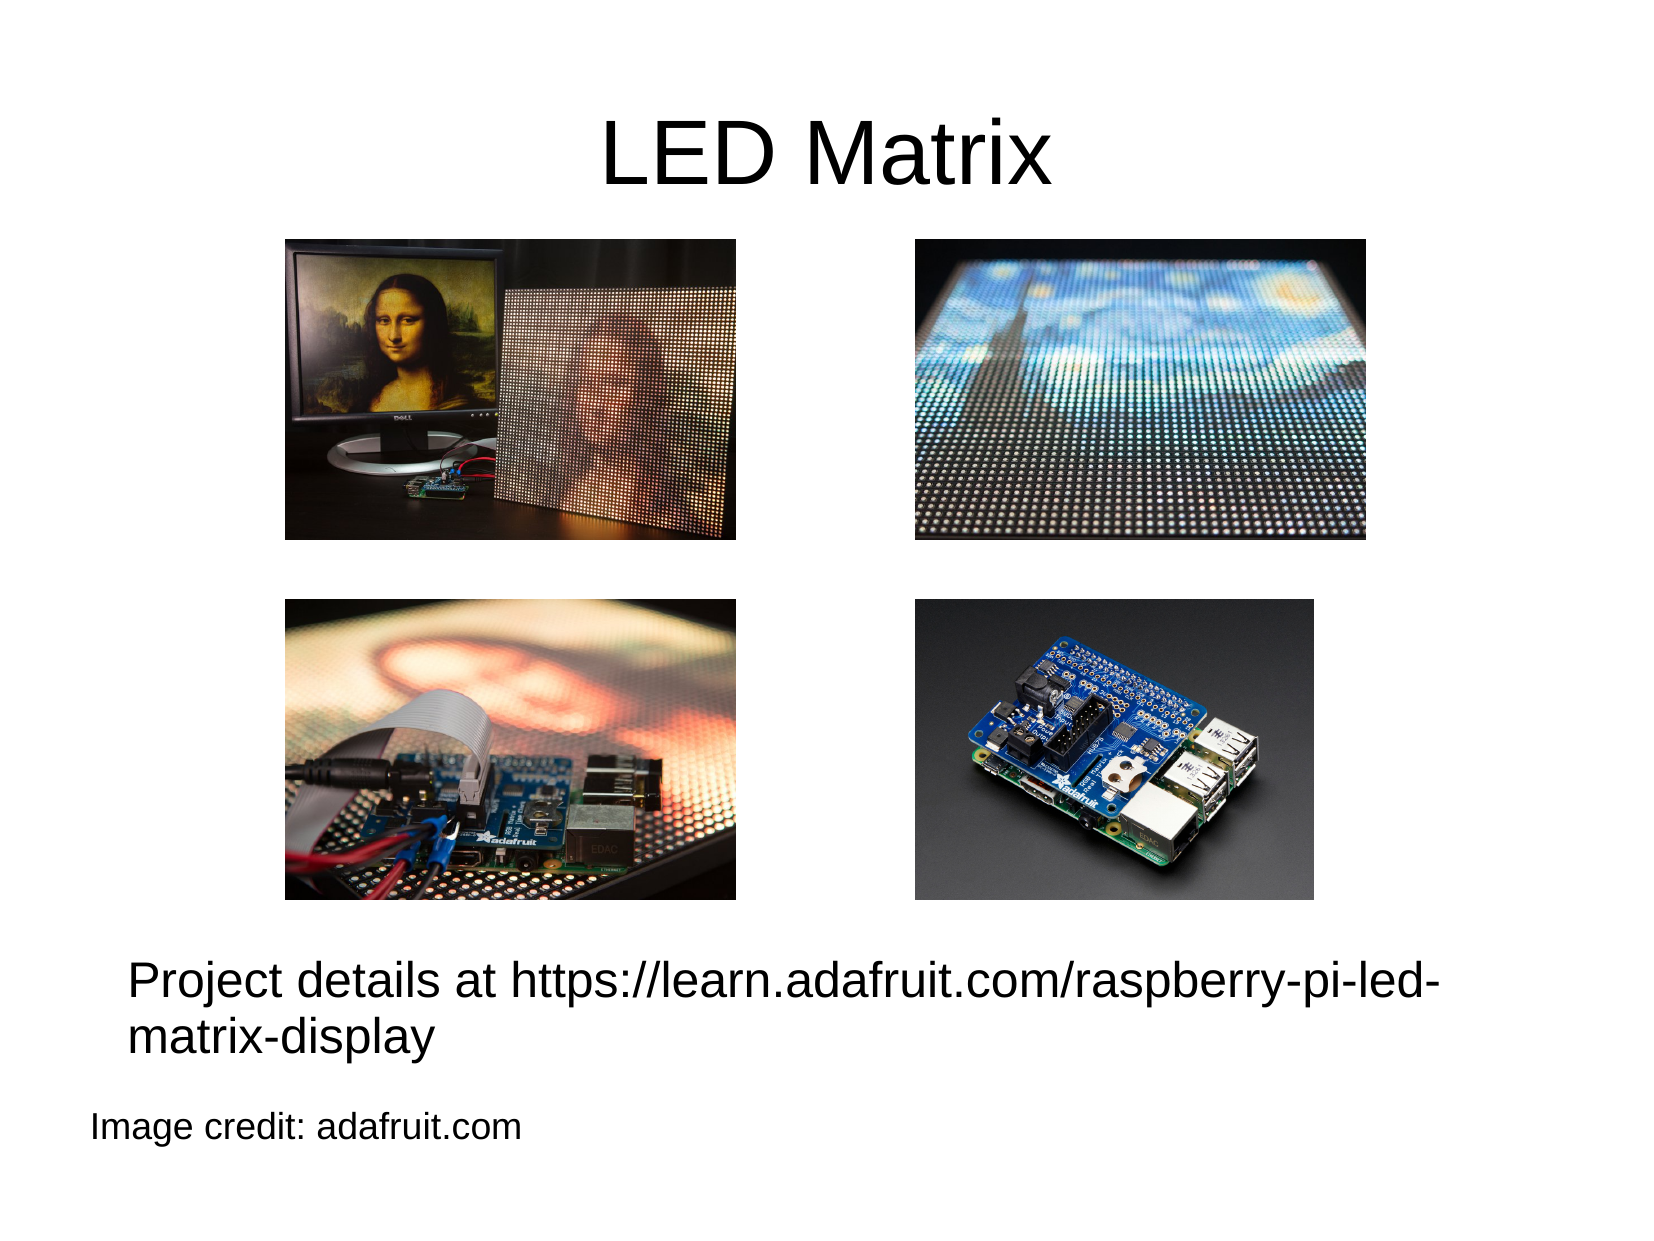

# LED Matrix
Project details at https://learn.adafruit.com/raspberry-pi-led-matrix-display
Image credit: adafruit.com